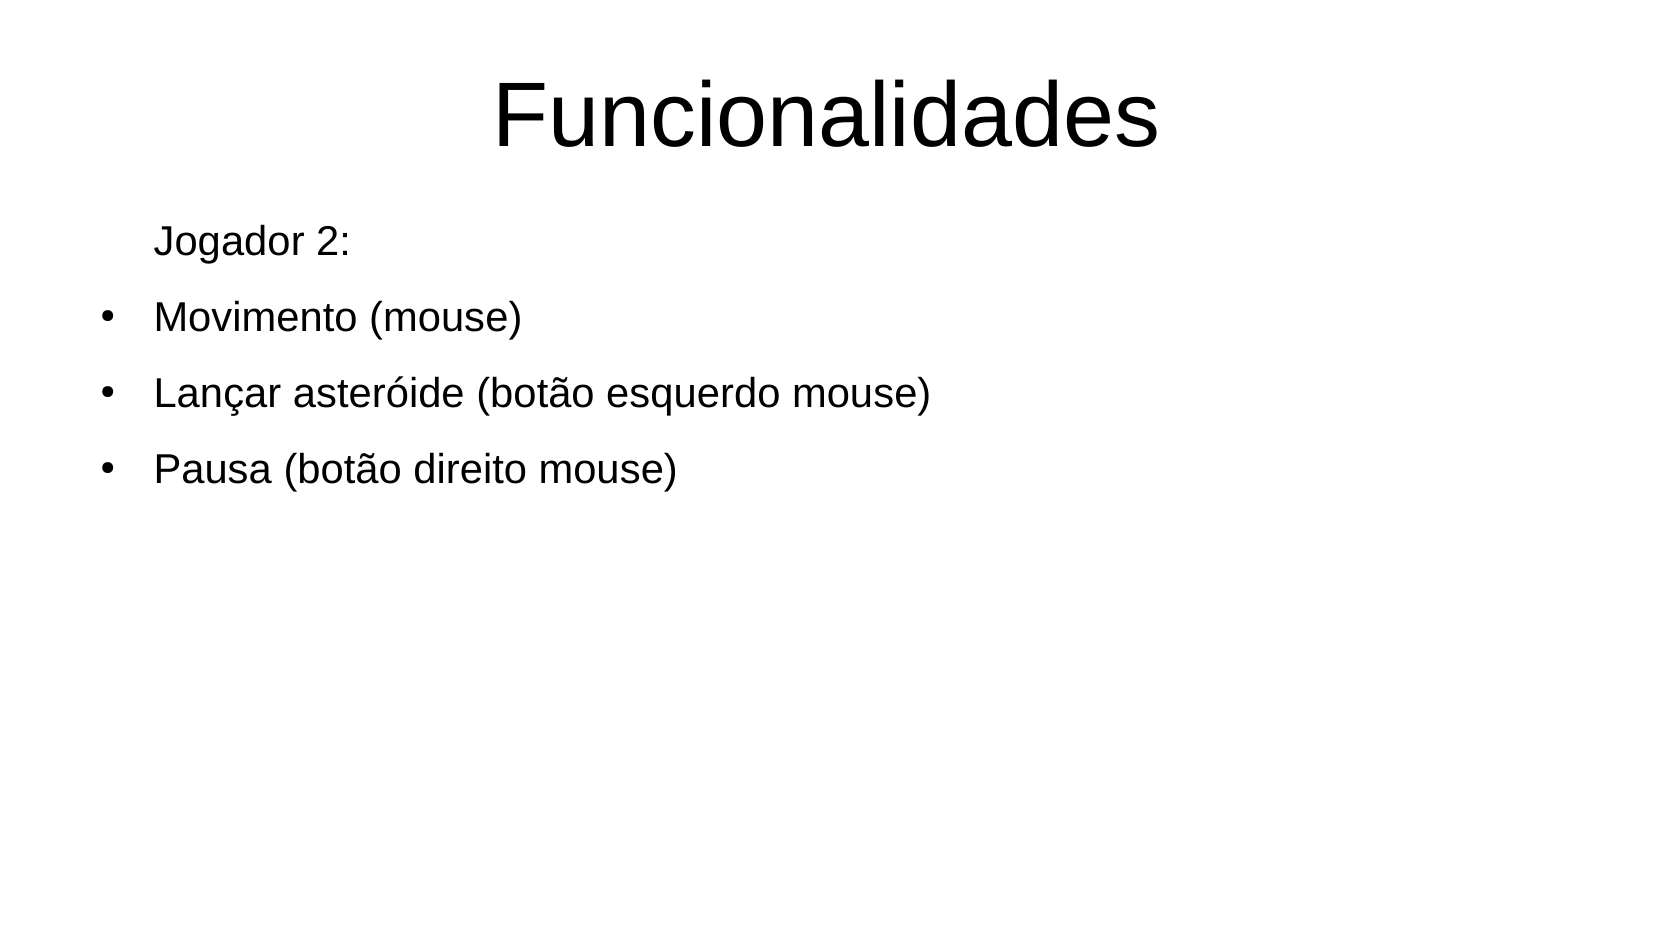

# Funcionalidades
Jogador 2:
Movimento (mouse)
Lançar asteróide (botão esquerdo mouse)
Pausa (botão direito mouse)